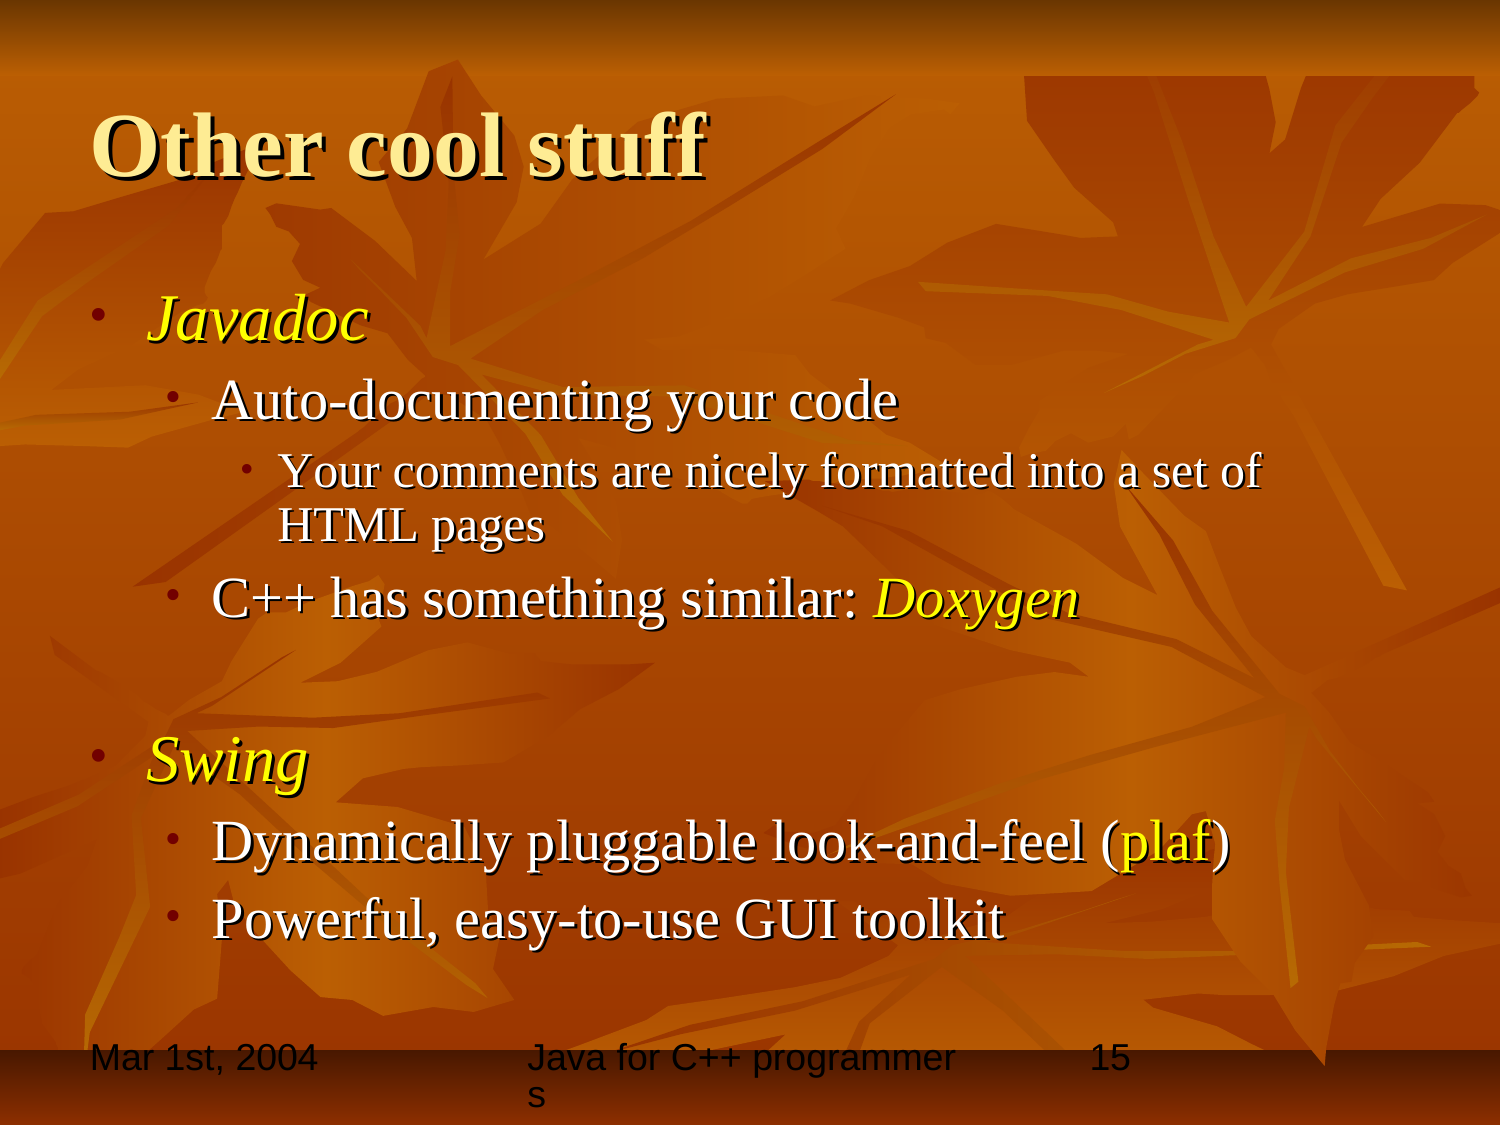

# Other cool stuff
Javadoc
Auto-documenting your code
Your comments are nicely formatted into a set of HTML pages
C++ has something similar: Doxygen
Swing
Dynamically pluggable look-and-feel (plaf)
Powerful, easy-to-use GUI toolkit
Mar 1st, 2004
Java for C++ programmers
15